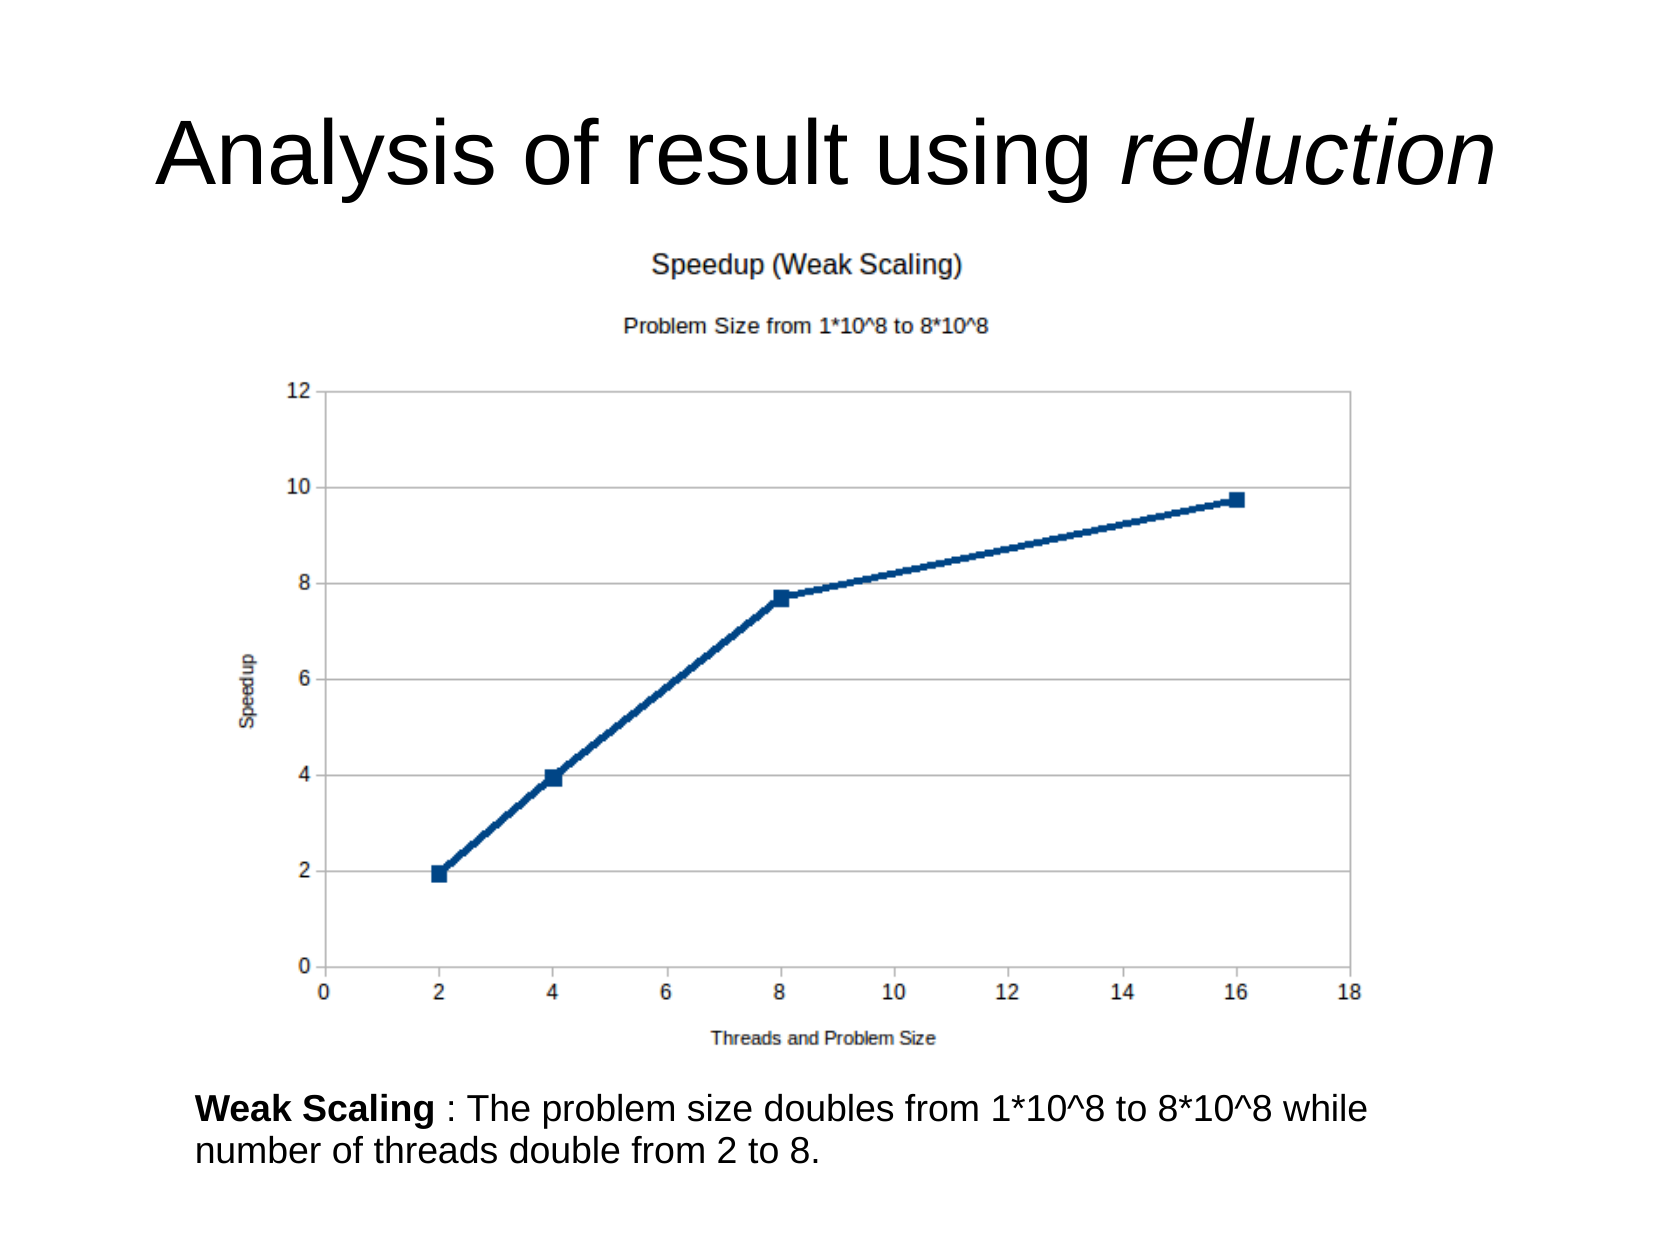

# Analysis of result using reduction
Weak Scaling : The problem size doubles from 1*10^8 to 8*10^8 while number of threads double from 2 to 8.